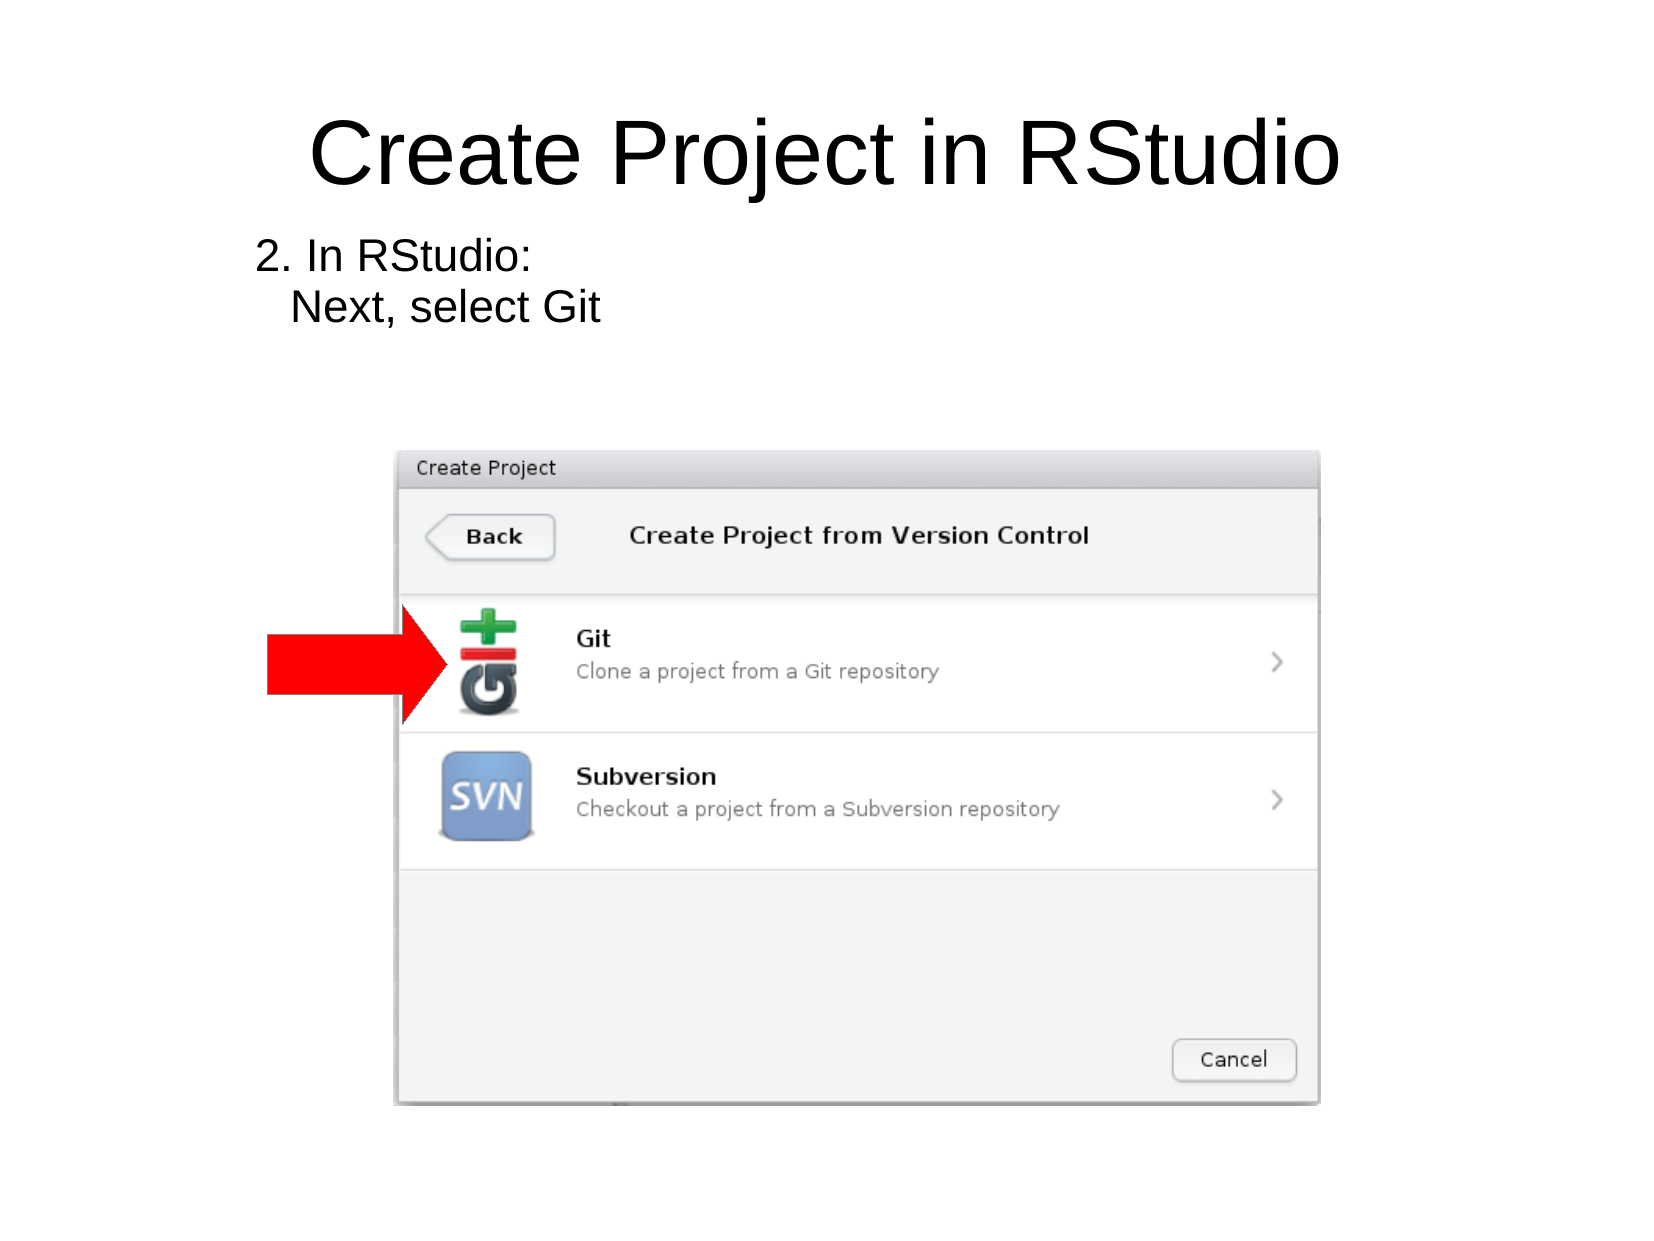

# Create Project in RStudio
2. In RStudio:
Next, select Git